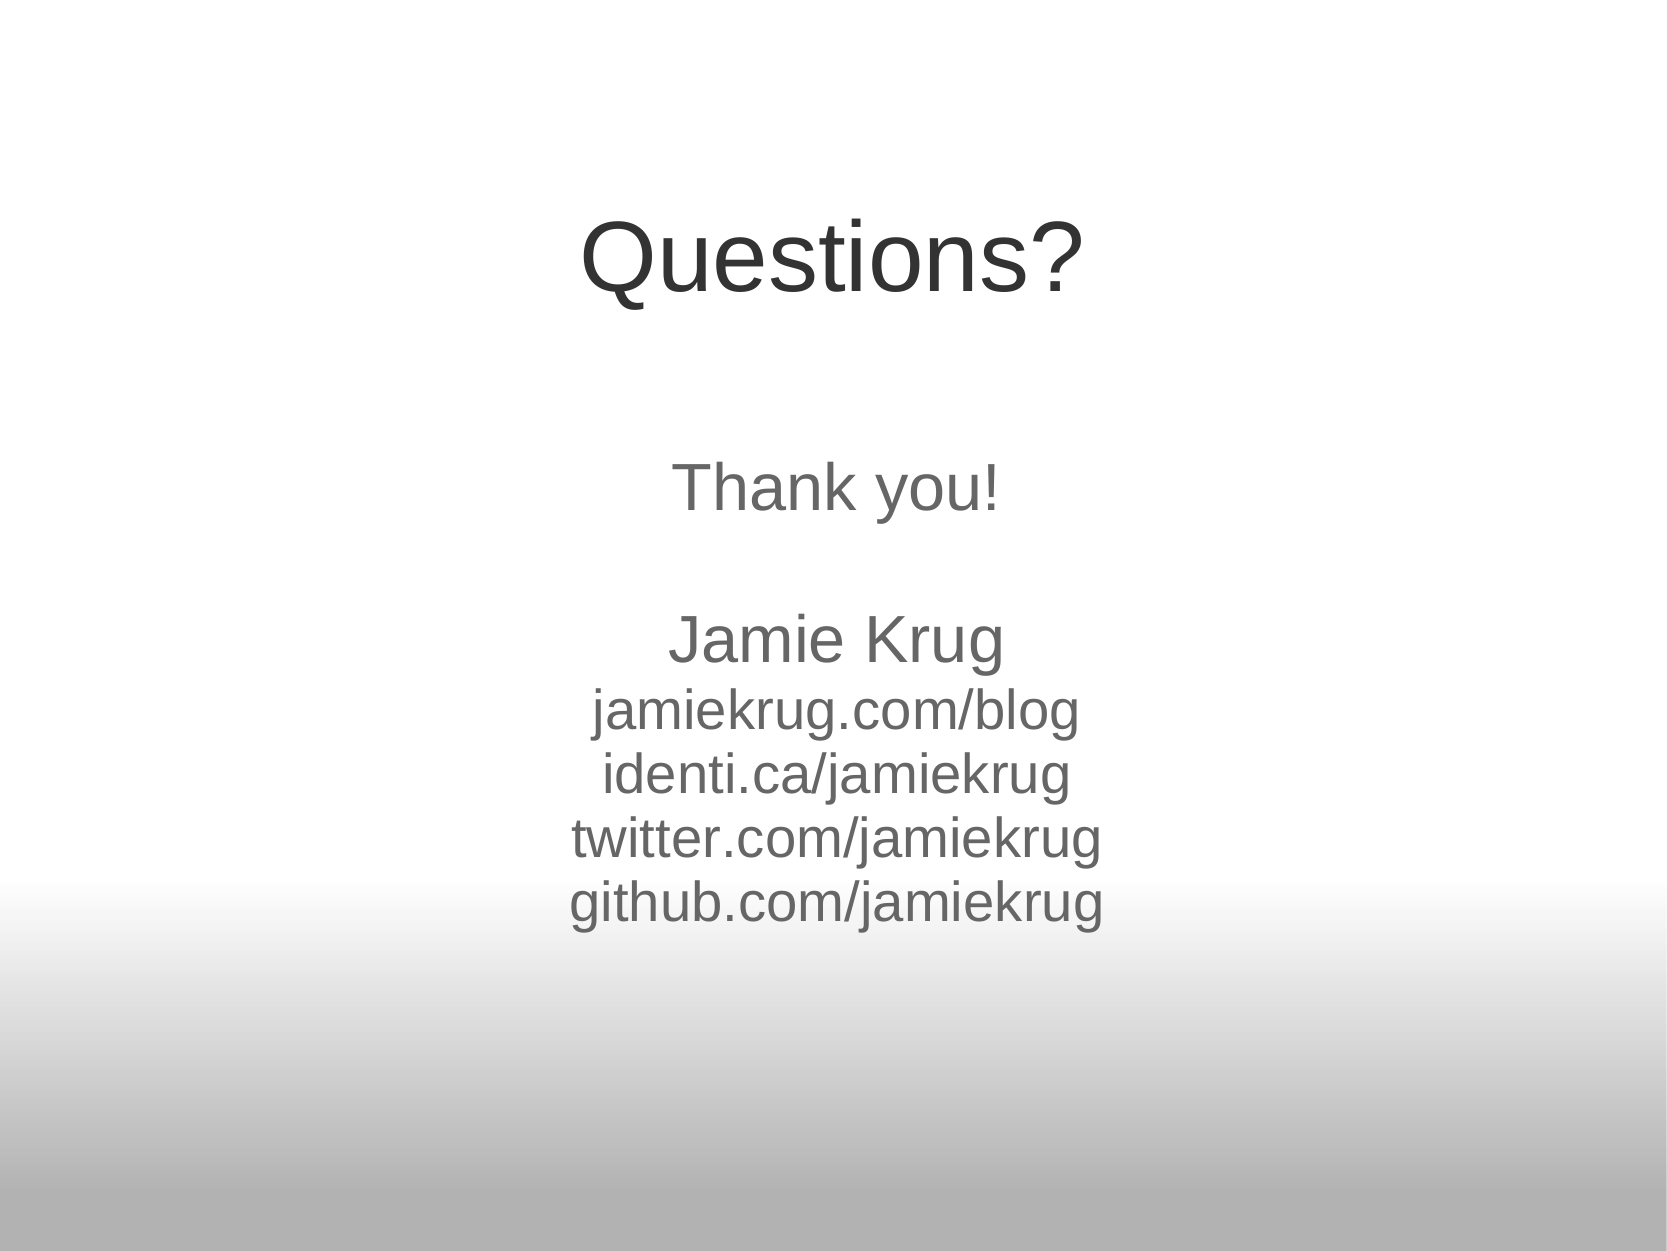

# Questions?
Thank you!
Jamie Krug
jamiekrug.com/blog
identi.ca/jamiekrug
twitter.com/jamiekrug
github.com/jamiekrug